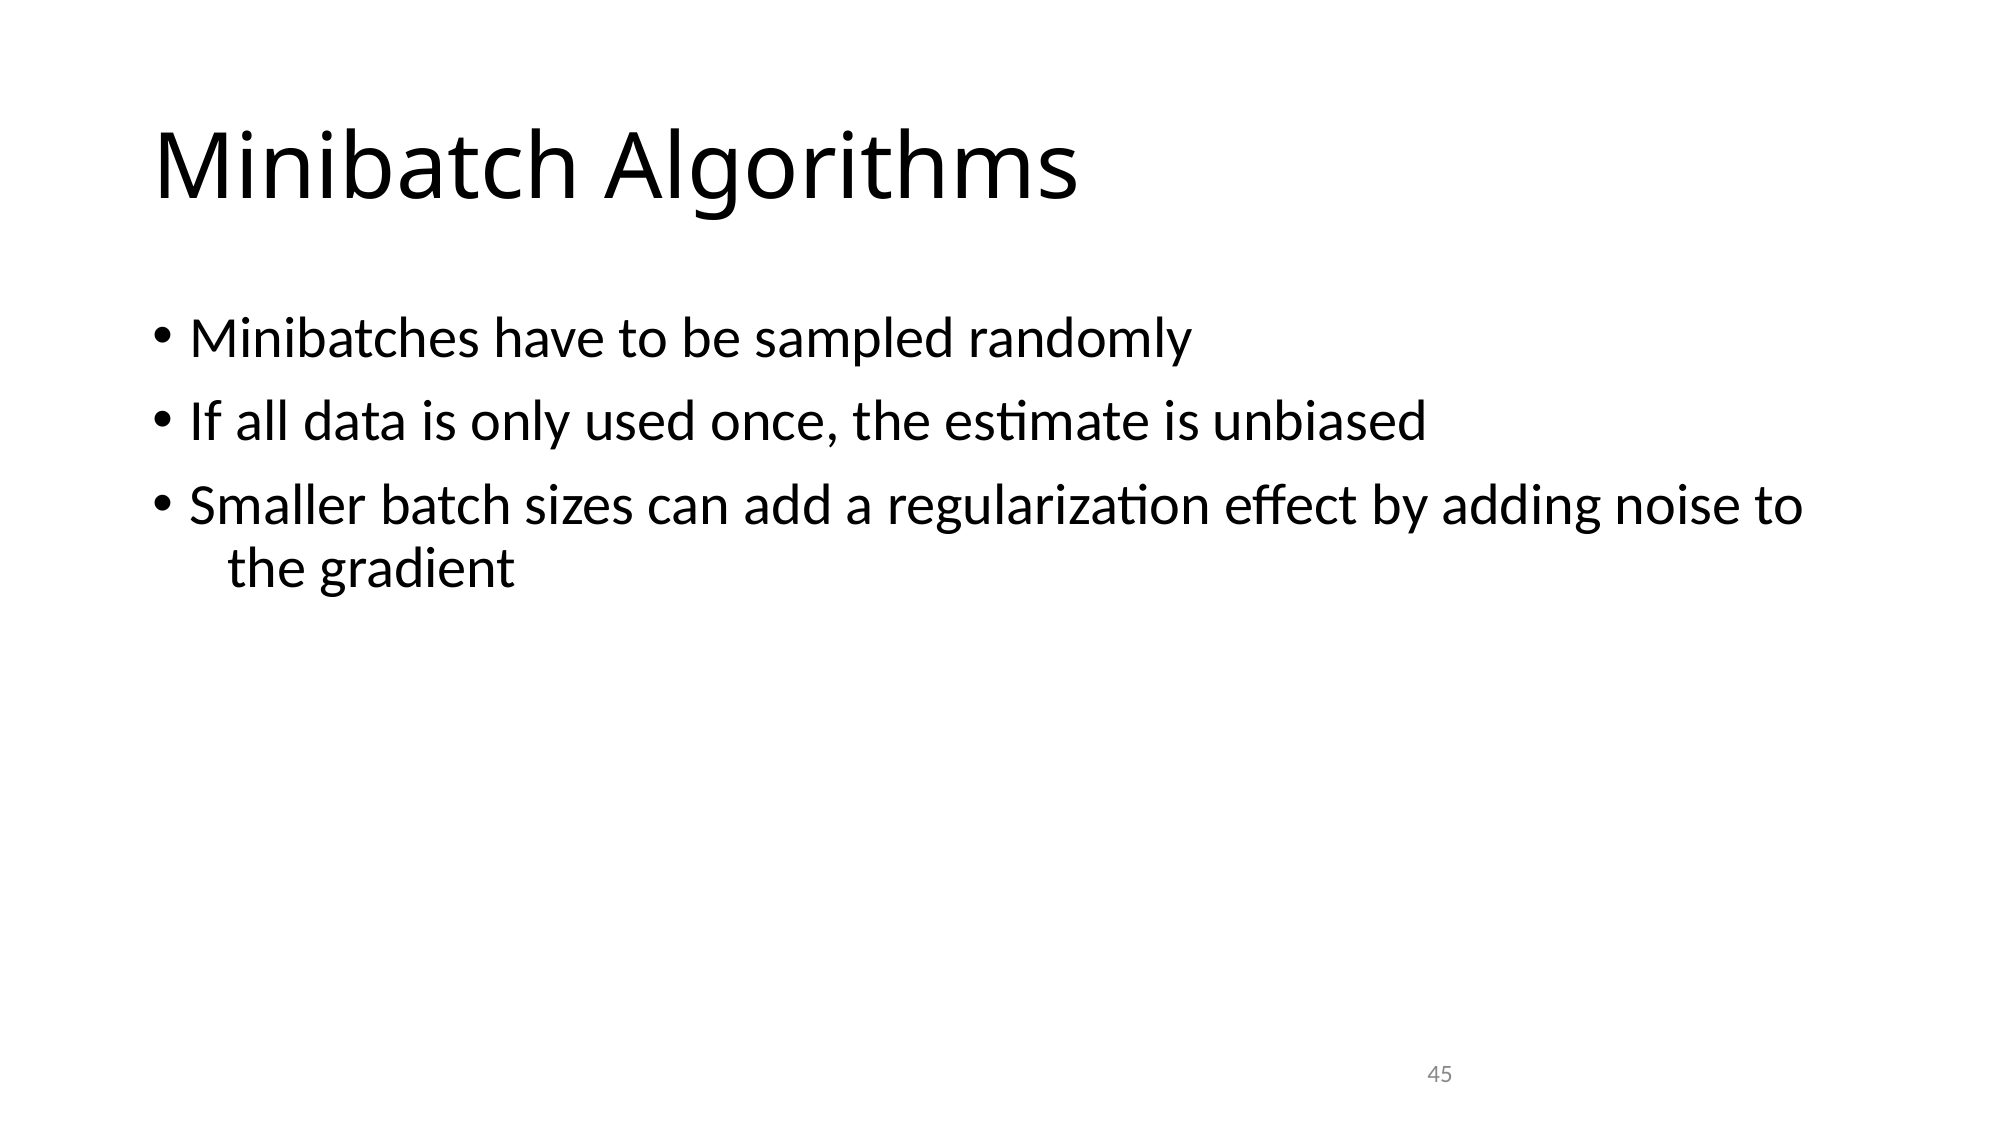

# Minibatch Algorithms
Minibatches have to be sampled randomly
If all data is only used once, the estimate is unbiased
Smaller batch sizes can add a regularization effect by adding noise to the gradient